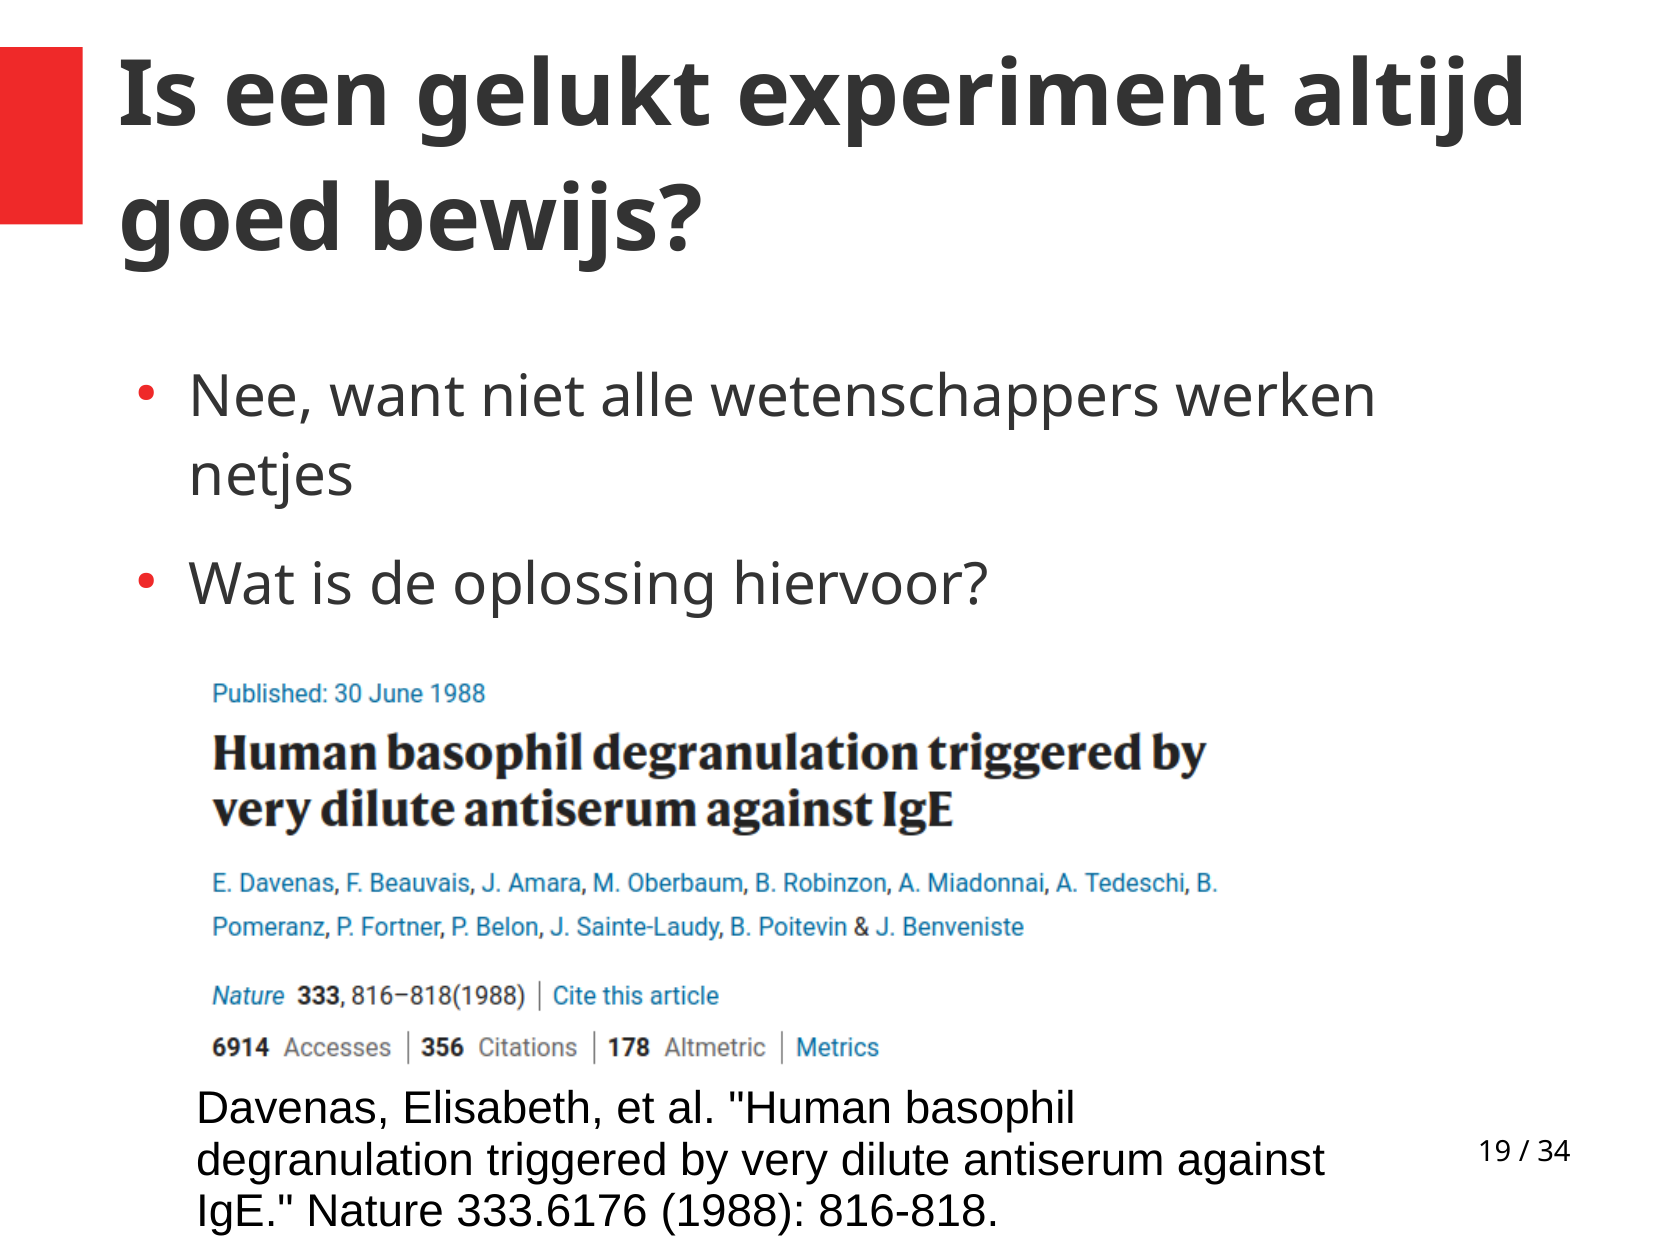

# Is een gelukt experiment altijd goed bewijs?
Nee, want niet alle wetenschappers werken netjes
Wat is de oplossing hiervoor?
Davenas, Elisabeth, et al. "Human basophil degranulation triggered by very dilute antiserum against IgE." Nature 333.6176 (1988): 816-818.
19